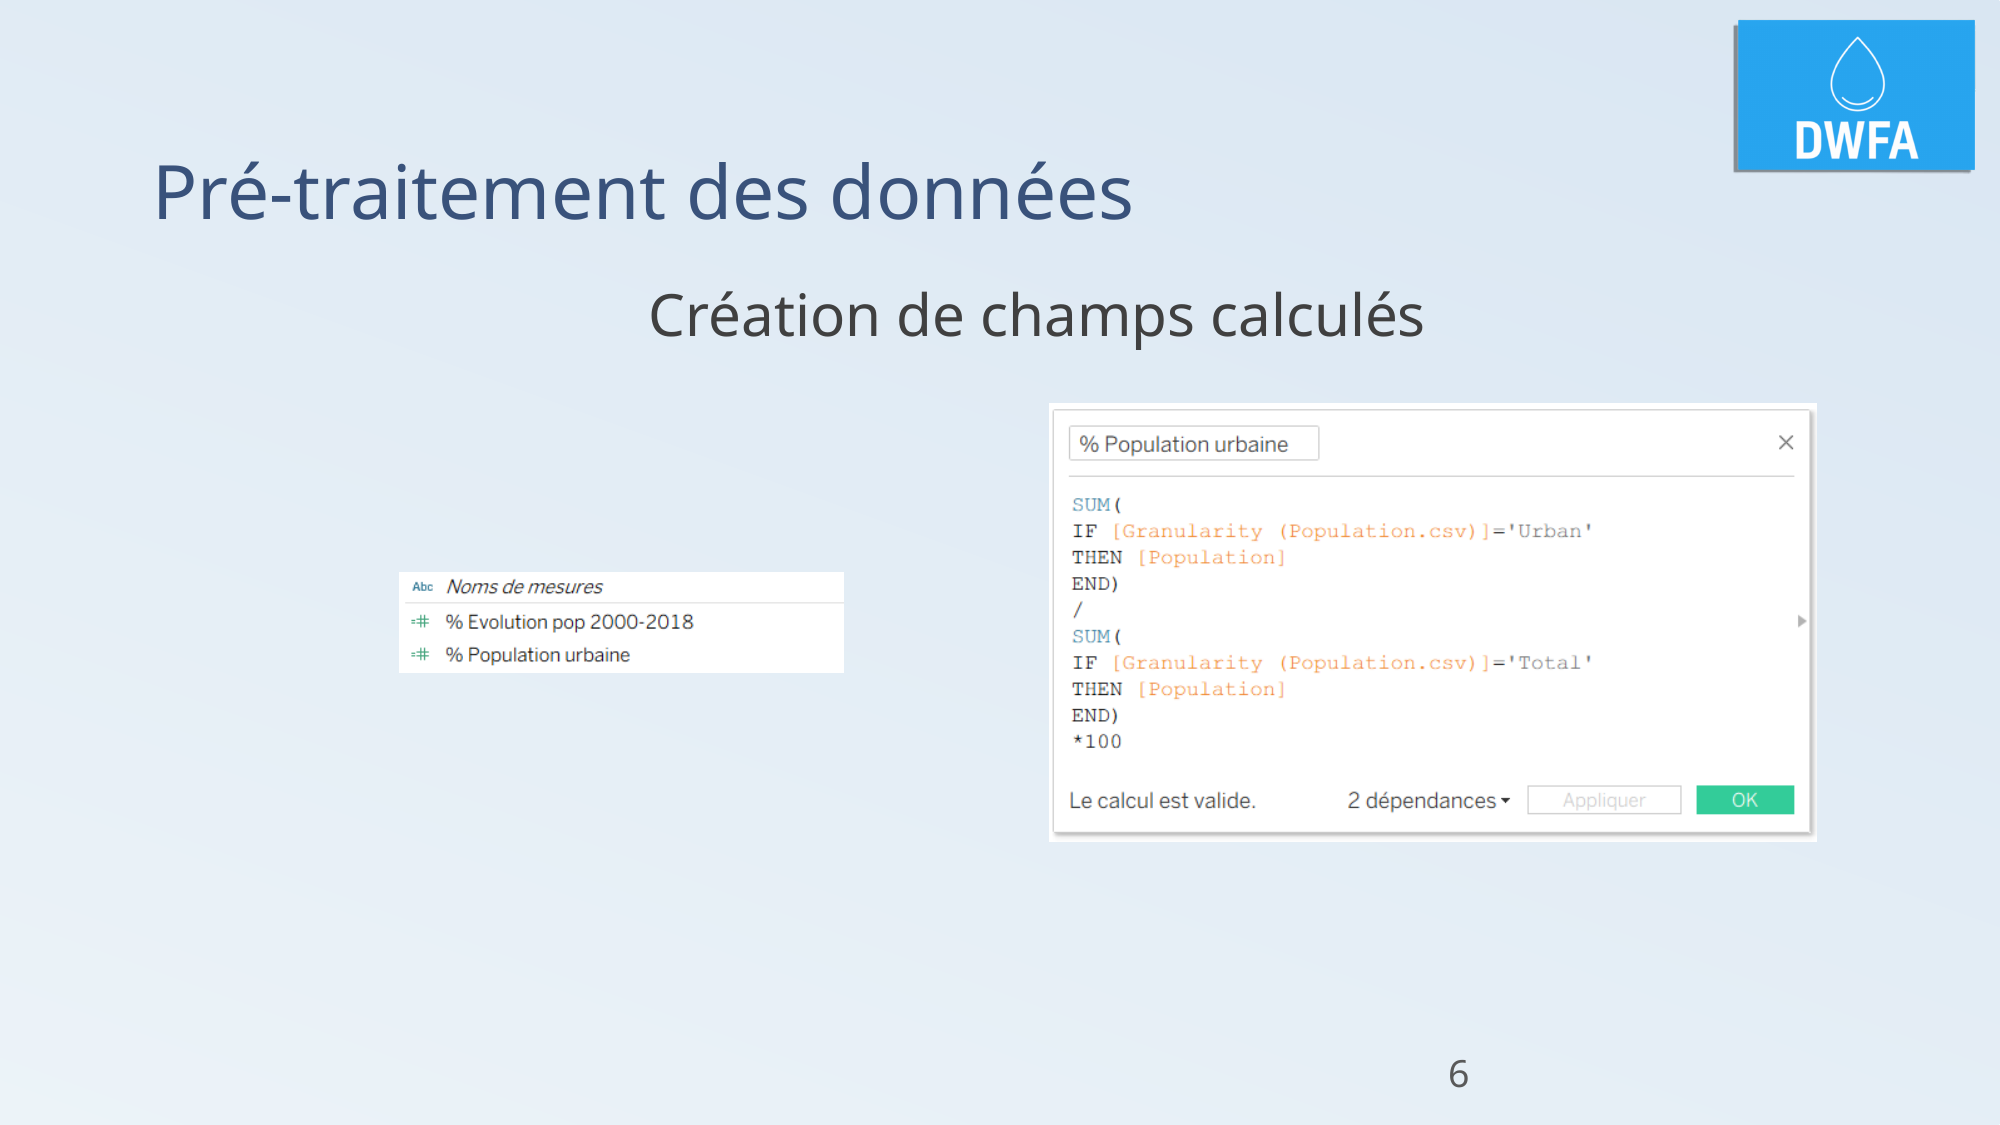

# Pré-traitement des données
Création de champs calculés